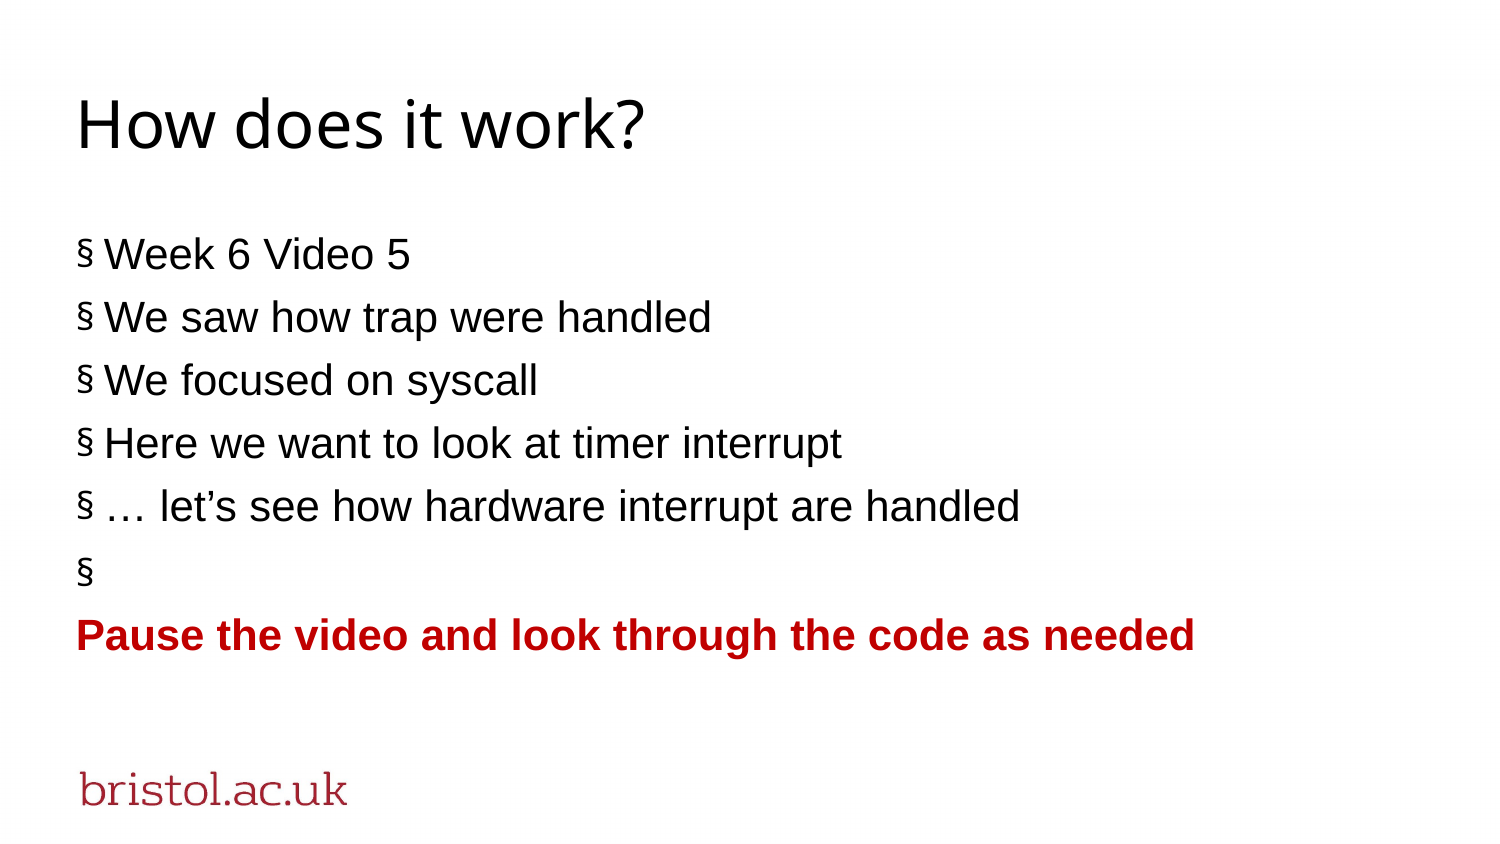

# How does it work?
Week 6 Video 5
We saw how trap were handled
We focused on syscall
Here we want to look at timer interrupt
… let’s see how hardware interrupt are handled
Pause the video and look through the code as needed